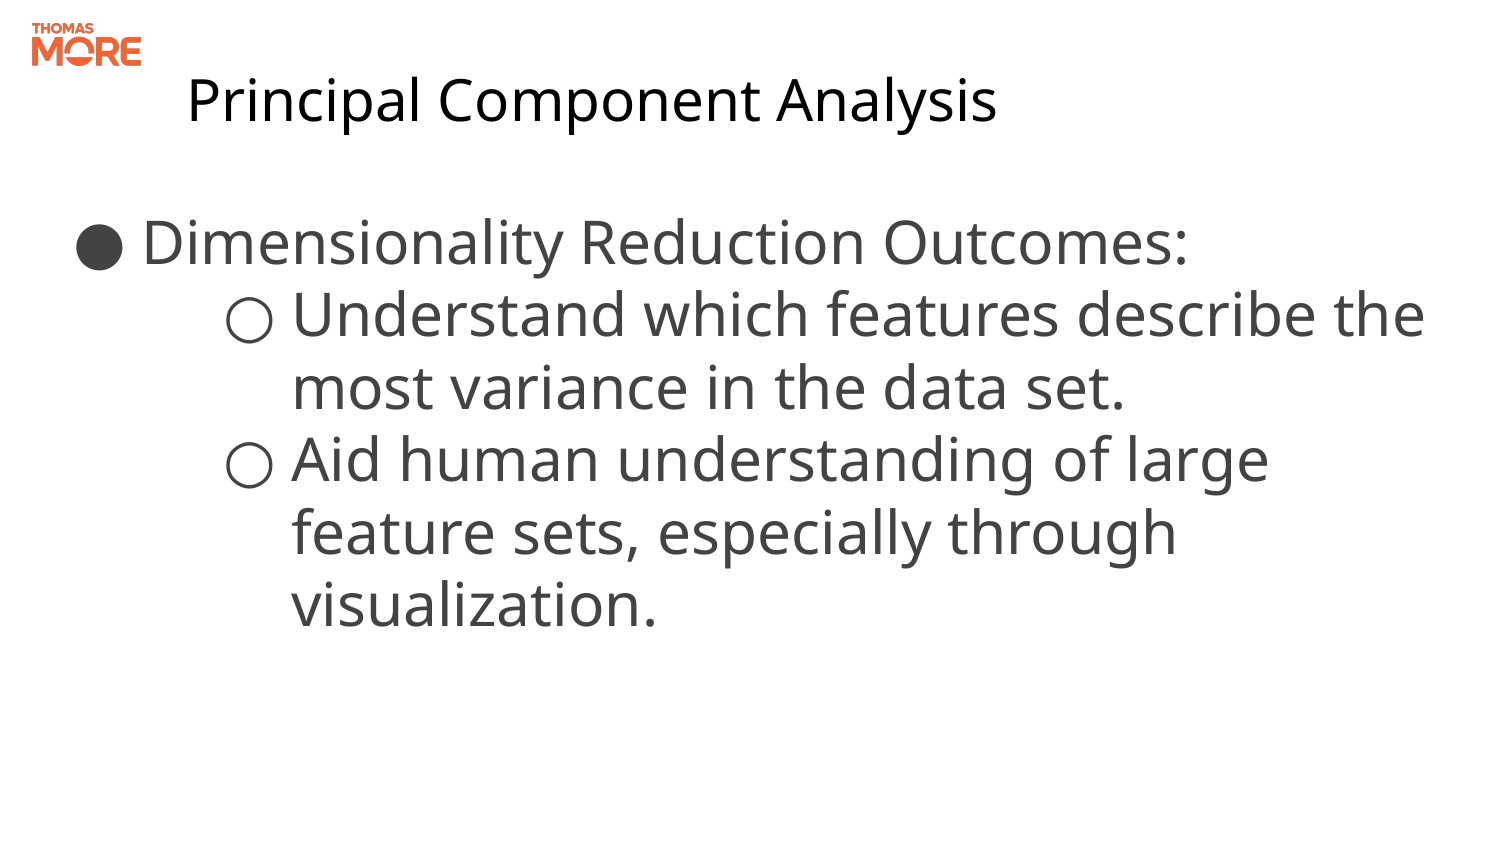

# Principal Component Analysis
Dimensionality Reduction Outcomes:
Understand which features describe the most variance in the data set.
Aid human understanding of large feature sets, especially through visualization.